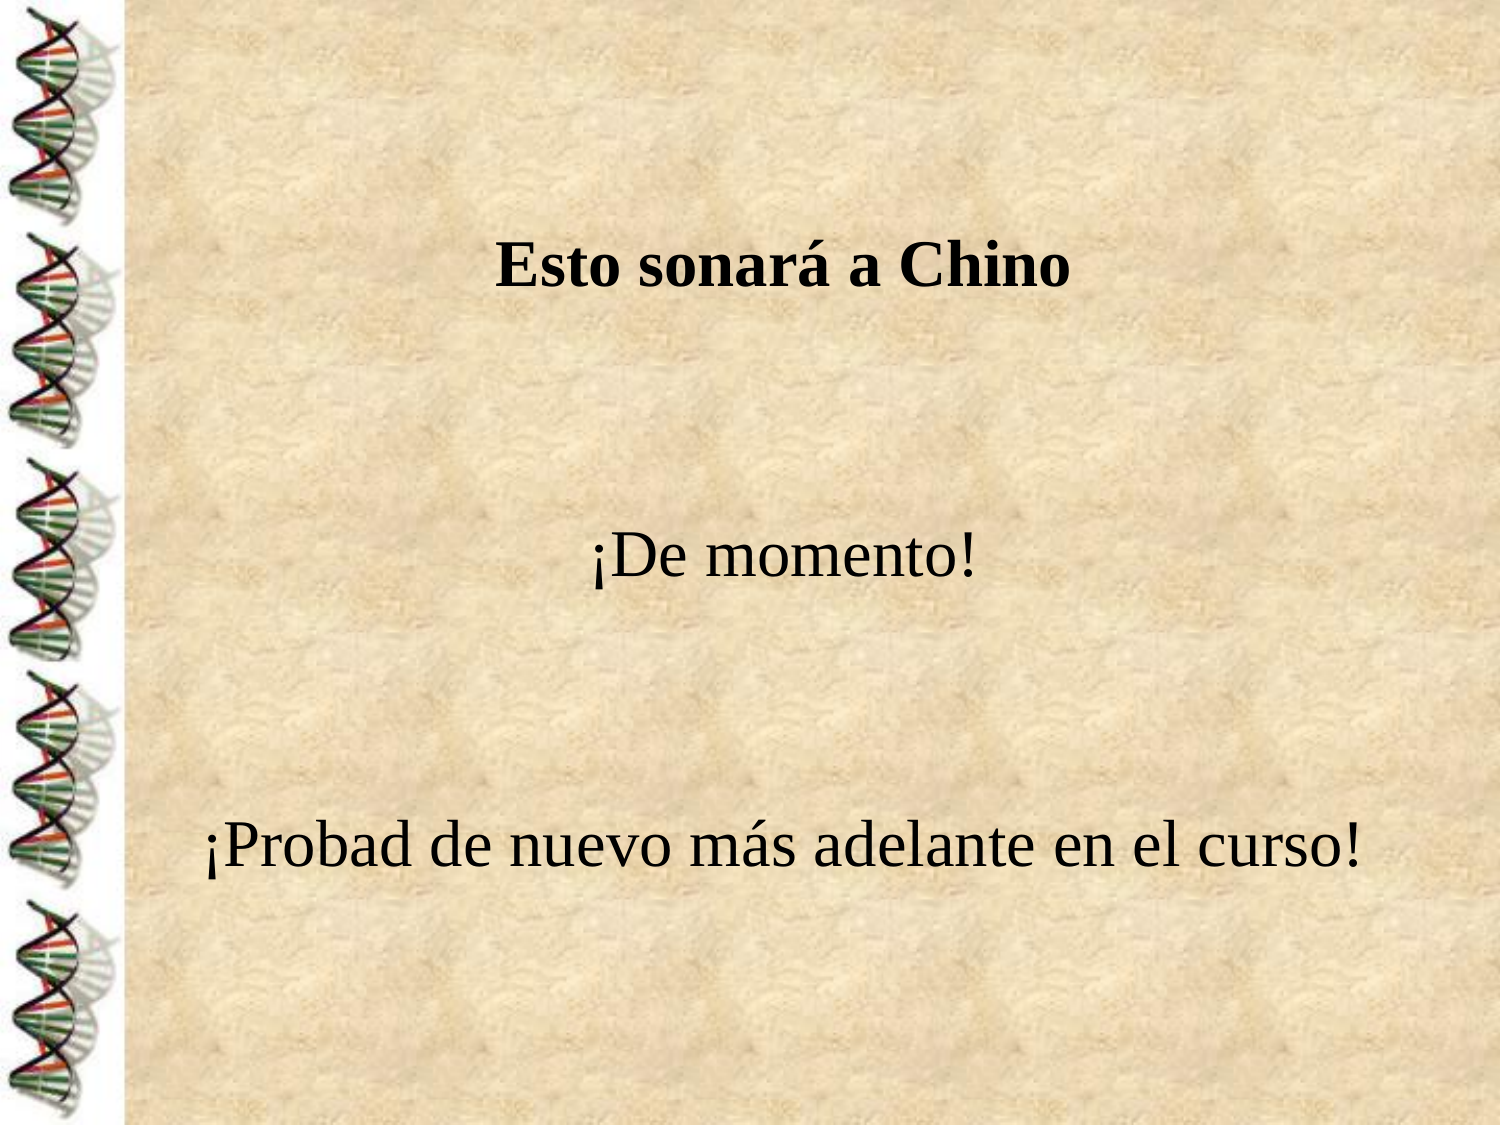

# Esto sonará a Chino
¡De momento!
¡Probad de nuevo más adelante en el curso!